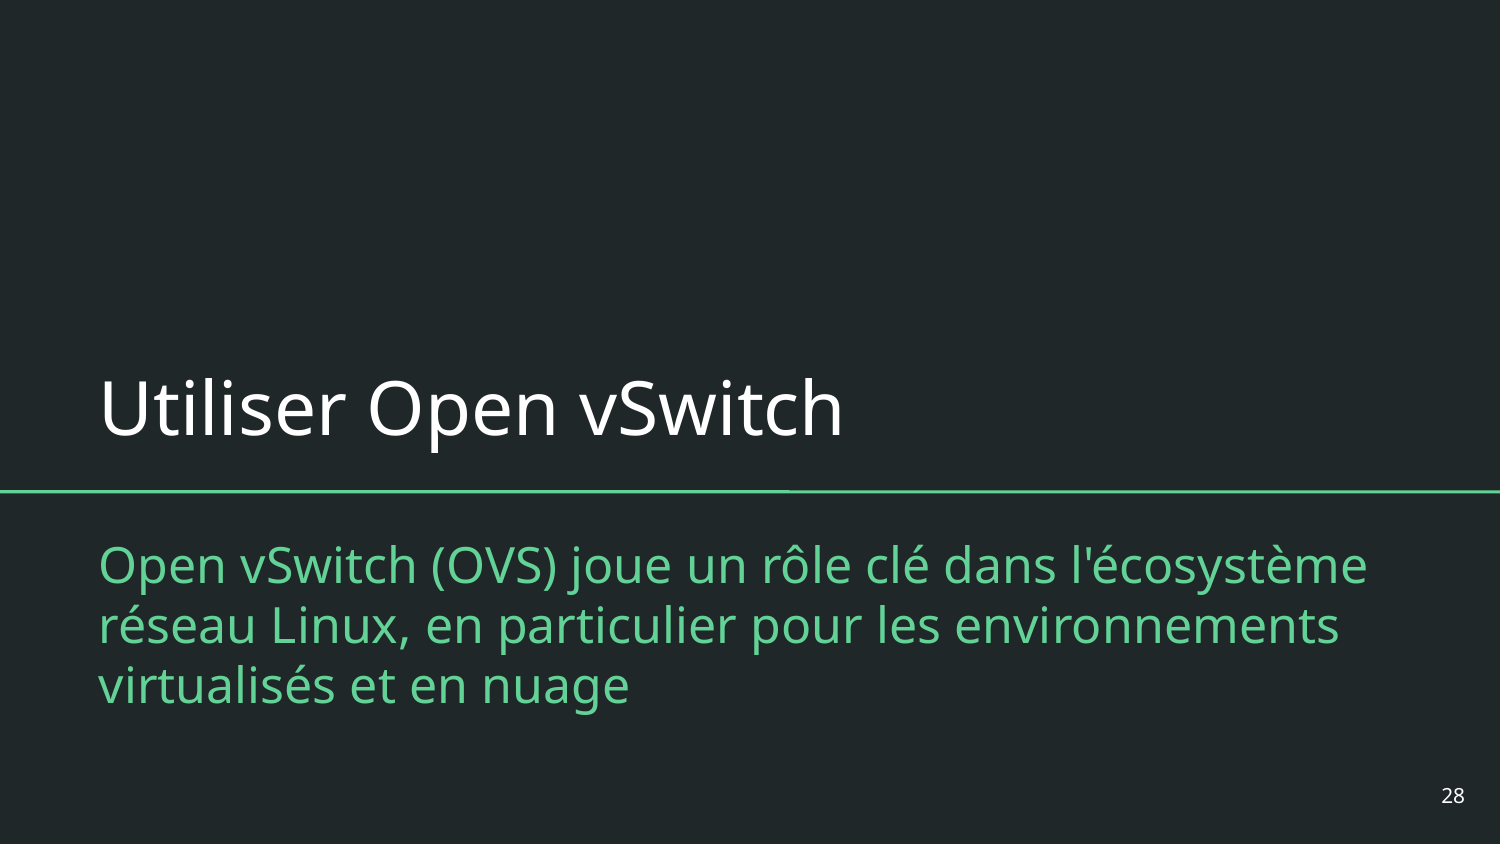

# Utiliser Open vSwitch
Open vSwitch (OVS) joue un rôle clé dans l'écosystème réseau Linux, en particulier pour les environnements virtualisés et en nuage